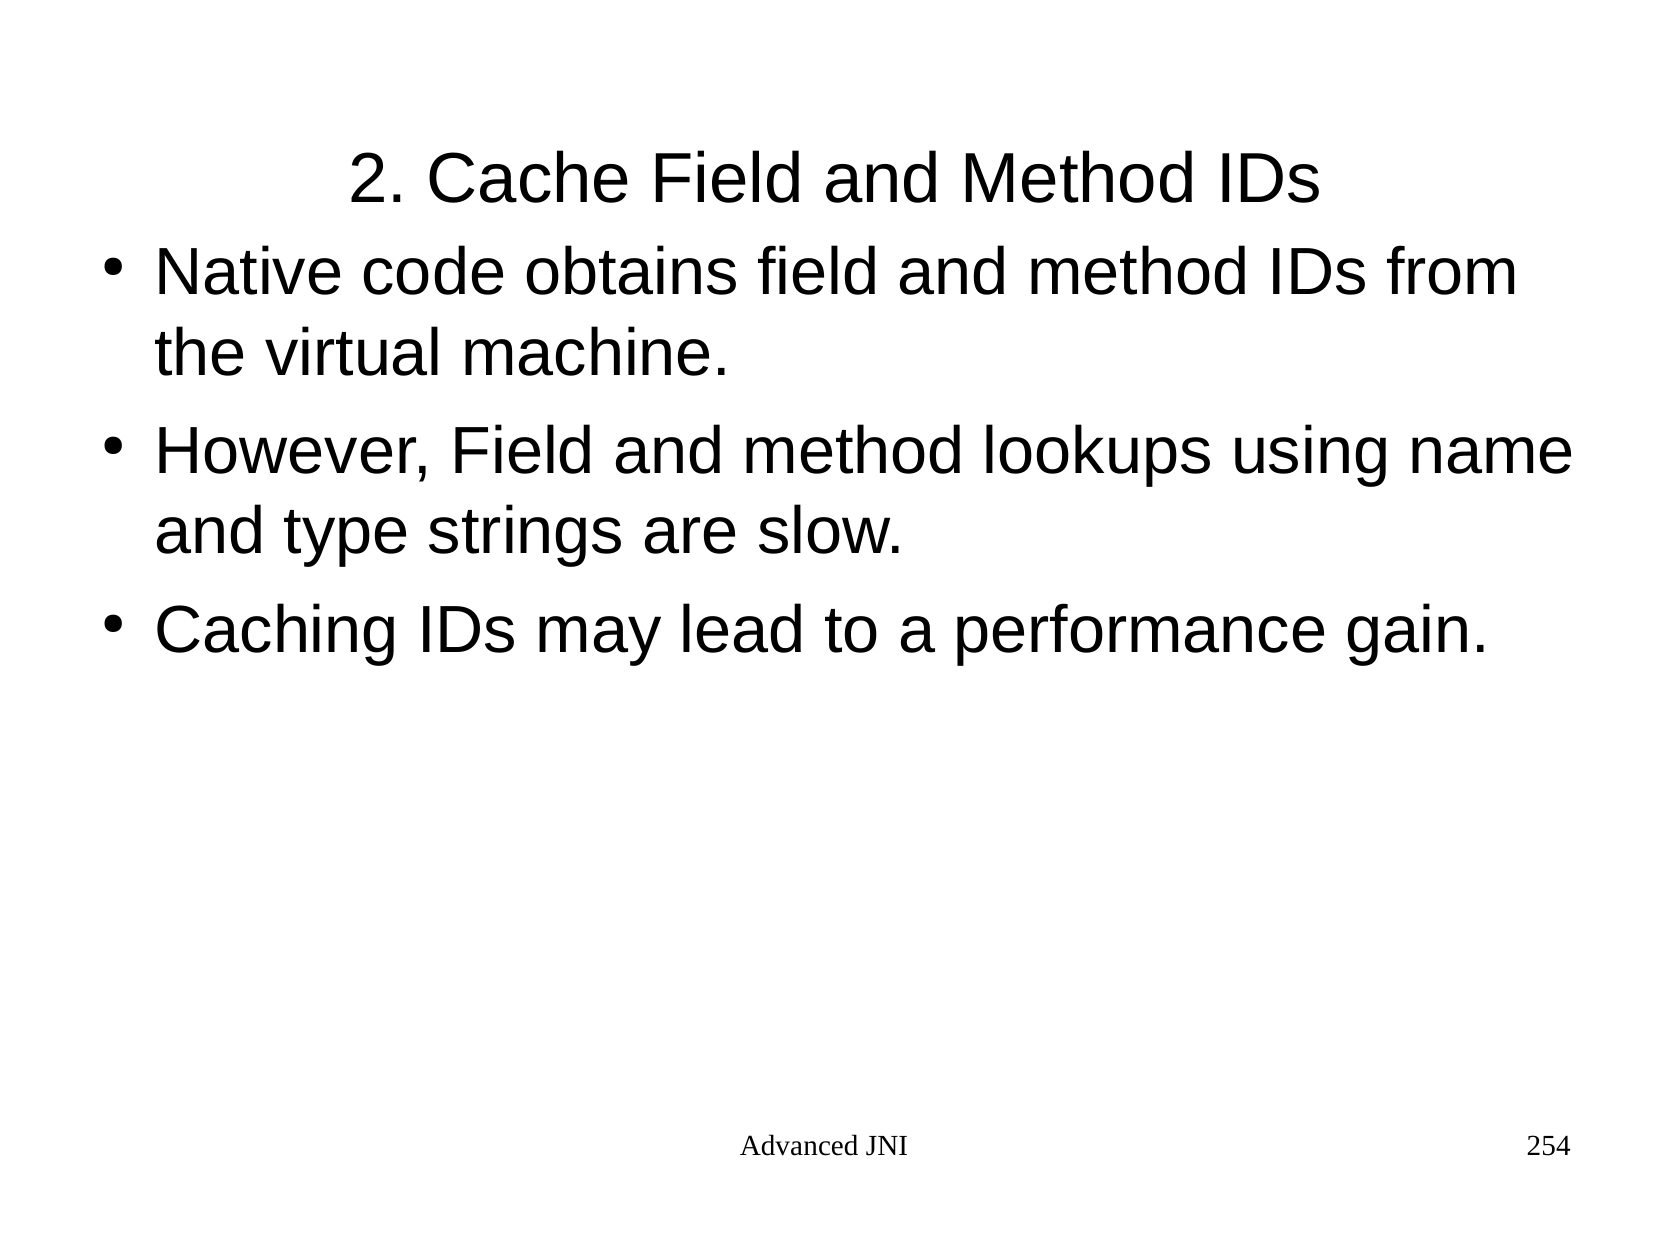

# 2. Cache Field and Method IDs
Native code obtains field and method IDs from the virtual machine.
However, Field and method lookups using name and type strings are slow.
Caching IDs may lead to a performance gain.
Advanced JNI
254